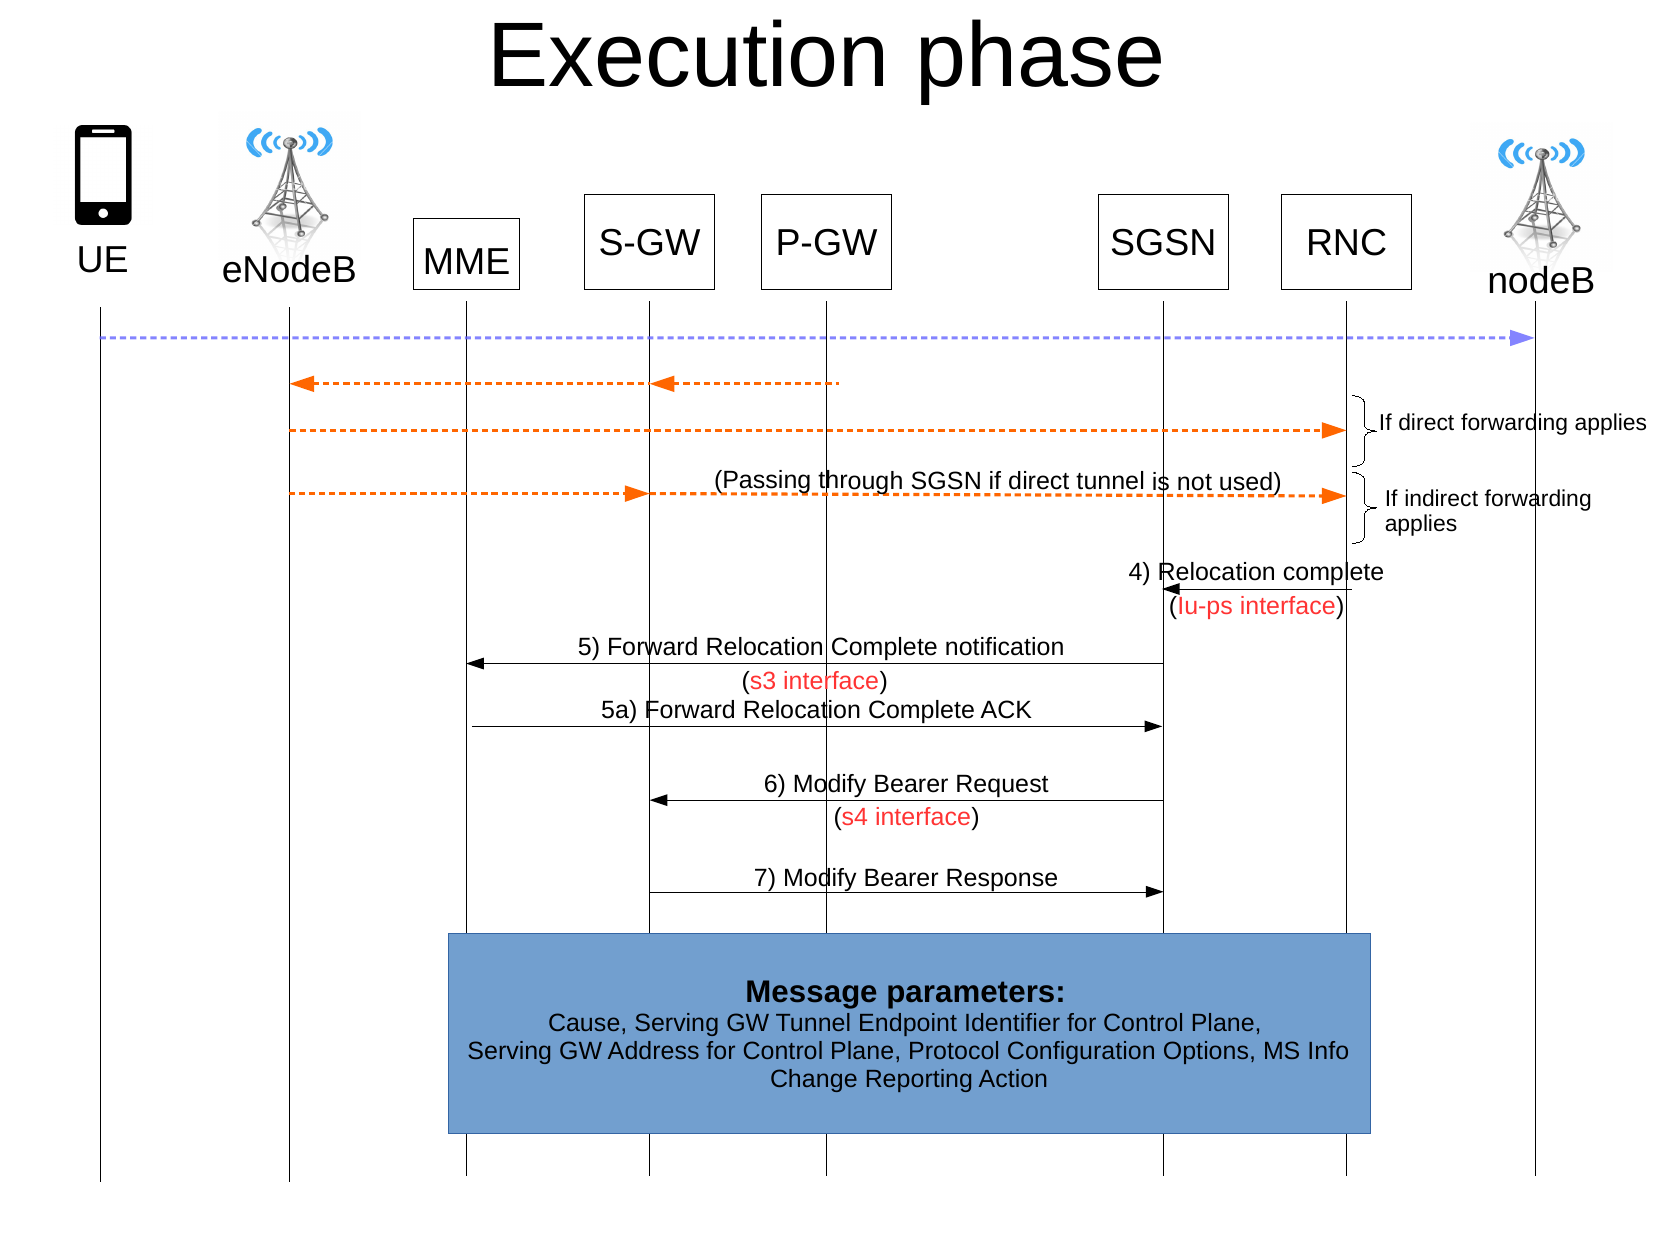

# Execution phase
eNodeB
nodeB
UE
S-GW
P-GW
SGSN
RNC
MME
If direct forwarding applies
If indirect forwarding applies
(Passing through SGSN if direct tunnel is not used)
4) Relocation complete
(Iu-ps interface)
 5) Forward Relocation Complete notification
(s3 interface)
5a) Forward Relocation Complete ACK
6) Modify Bearer Request
(s4 interface)
7) Modify Bearer Response
Message parameters:
Cause, Serving GW Tunnel Endpoint Identifier for Control Plane,
Serving GW Address for Control Plane, Protocol Configuration Options, MS Info
Change Reporting Action